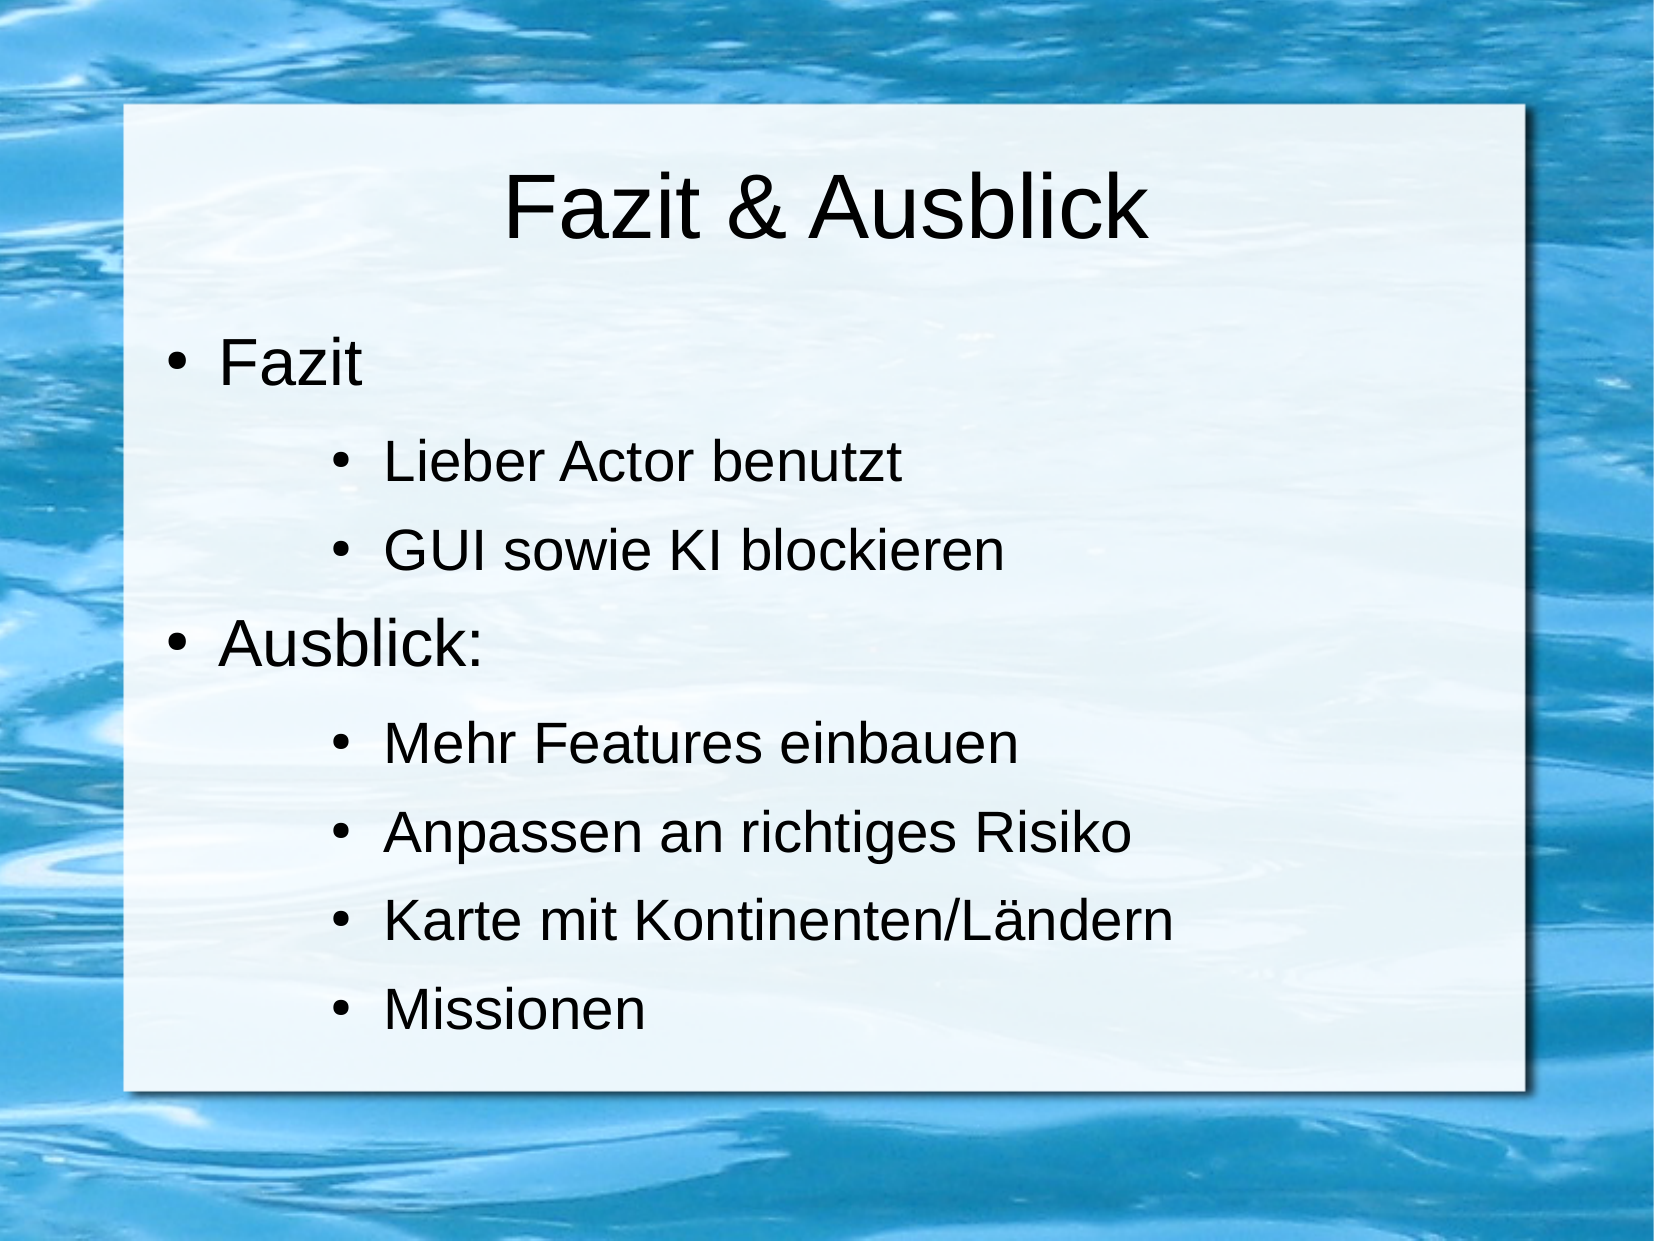

# Fazit & Ausblick
Fazit
Lieber Actor benutzt
GUI sowie KI blockieren
Ausblick:
Mehr Features einbauen
Anpassen an richtiges Risiko
Karte mit Kontinenten/Ländern
Missionen